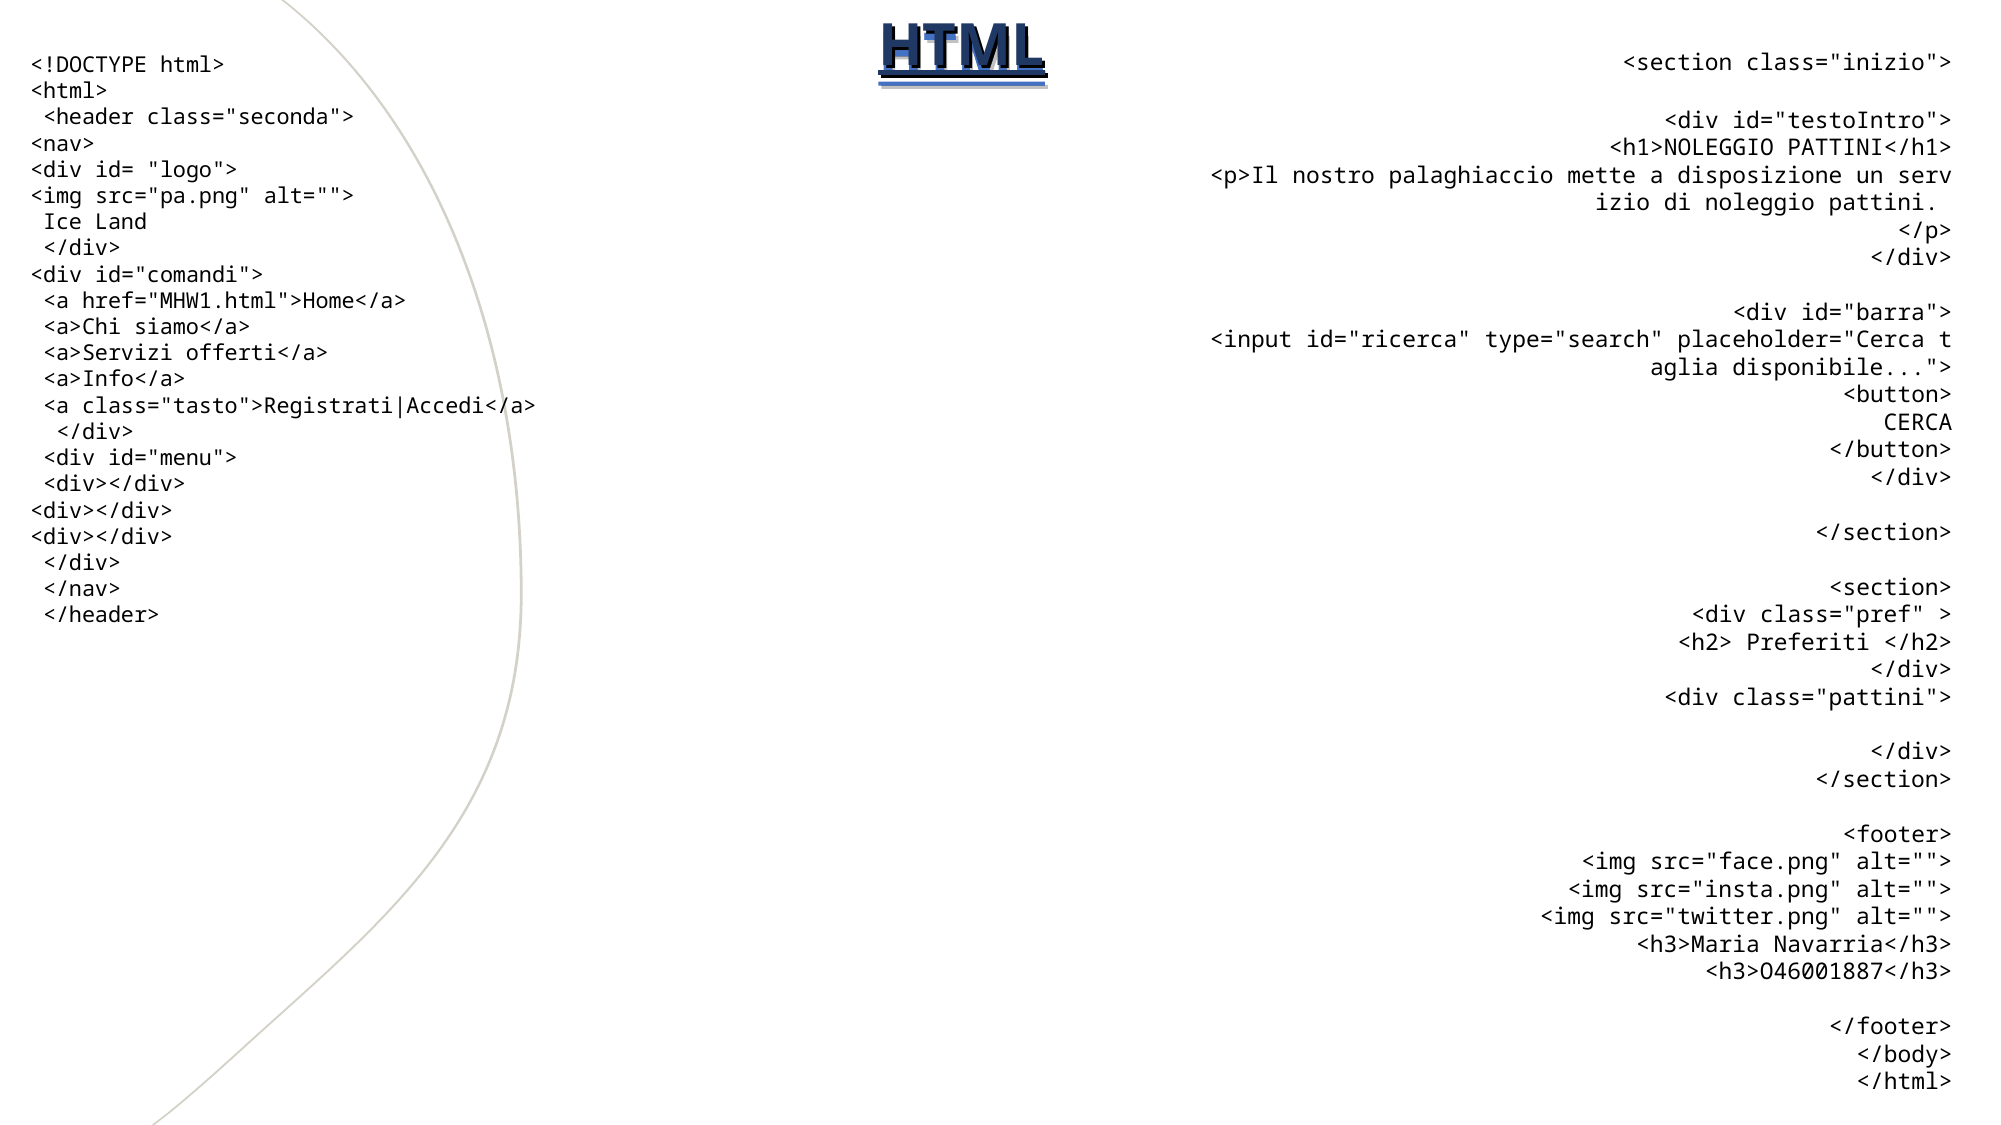

HTML
  <section class="inizio">
            <div id="testoIntro">
                <h1>NOLEGGIO PATTINI</h1>
                <p>Il nostro palaghiaccio mette a disposizione un servizio di noleggio pattini.
                </p>
            </div>
            <div id="barra">
                <input id="ricerca" type="search" placeholder="Cerca taglia disponibile...">
                <button>
                    CERCA
                </button>
            </div>
        </section>
        <section>
            <div class="pref" >
                <h2> Preferiti </h2>
            </div>
            <div class="pattini">
            </div>
        </section>
       <footer>
           <img src="face.png" alt="">
           <img src="insta.png" alt="">
           <img src="twitter.png" alt="">
           <h3>Maria Navarria</h3>
           <h3>O46001887</h3>
       </footer>
    </body>
</html>
<!DOCTYPE html>
<html>
 <header class="seconda">
<nav>
<div id= "logo">
<img src="pa.png" alt="">
 Ice Land
 </div>
<div id="comandi">
 <a href="MHW1.html">Home</a>
 <a>Chi siamo</a>
 <a>Servizi offerti</a>
 <a>Info</a>
 <a class="tasto">Registrati|Accedi</a>
  </div>
 <div id="menu">
 <div></div>
<div></div>
<div></div>
 </div>
 </nav>
 </header>